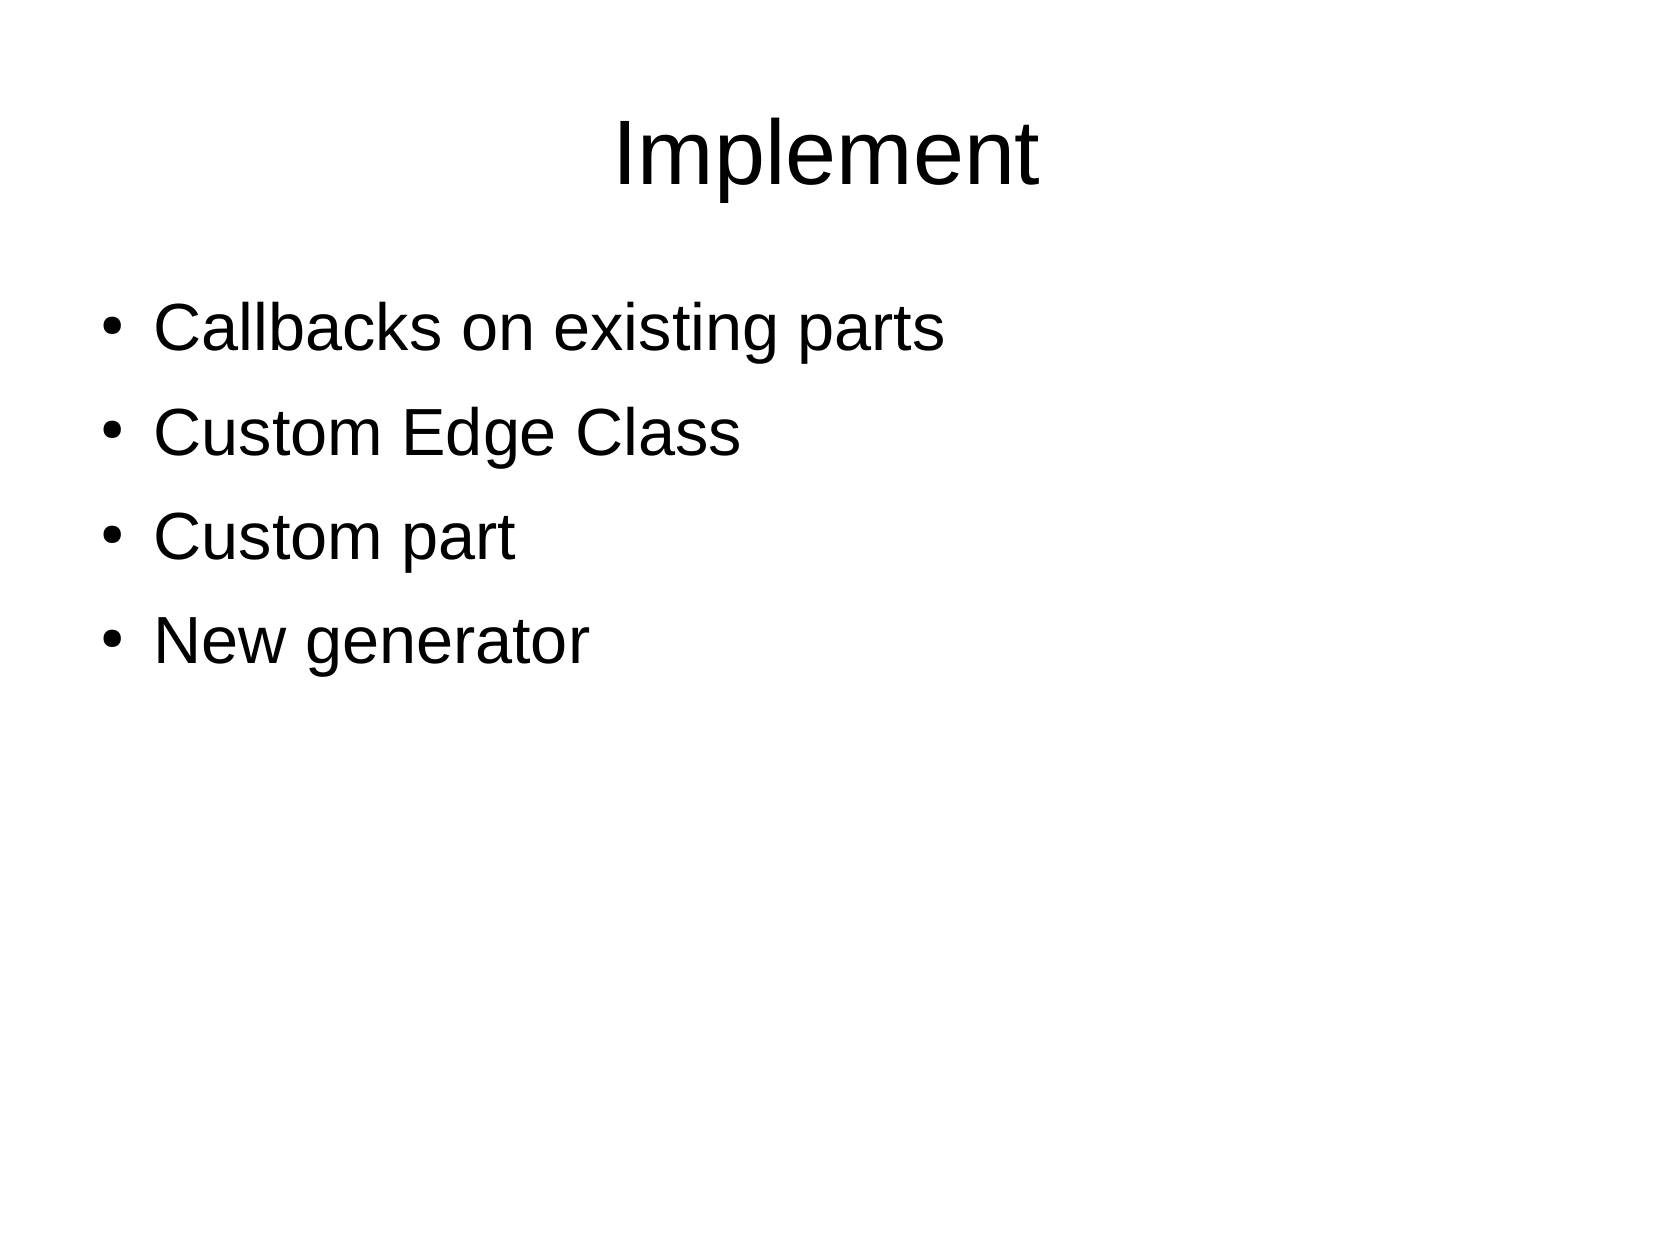

# Implement
Callbacks on existing parts
Custom Edge Class
Custom part
New generator